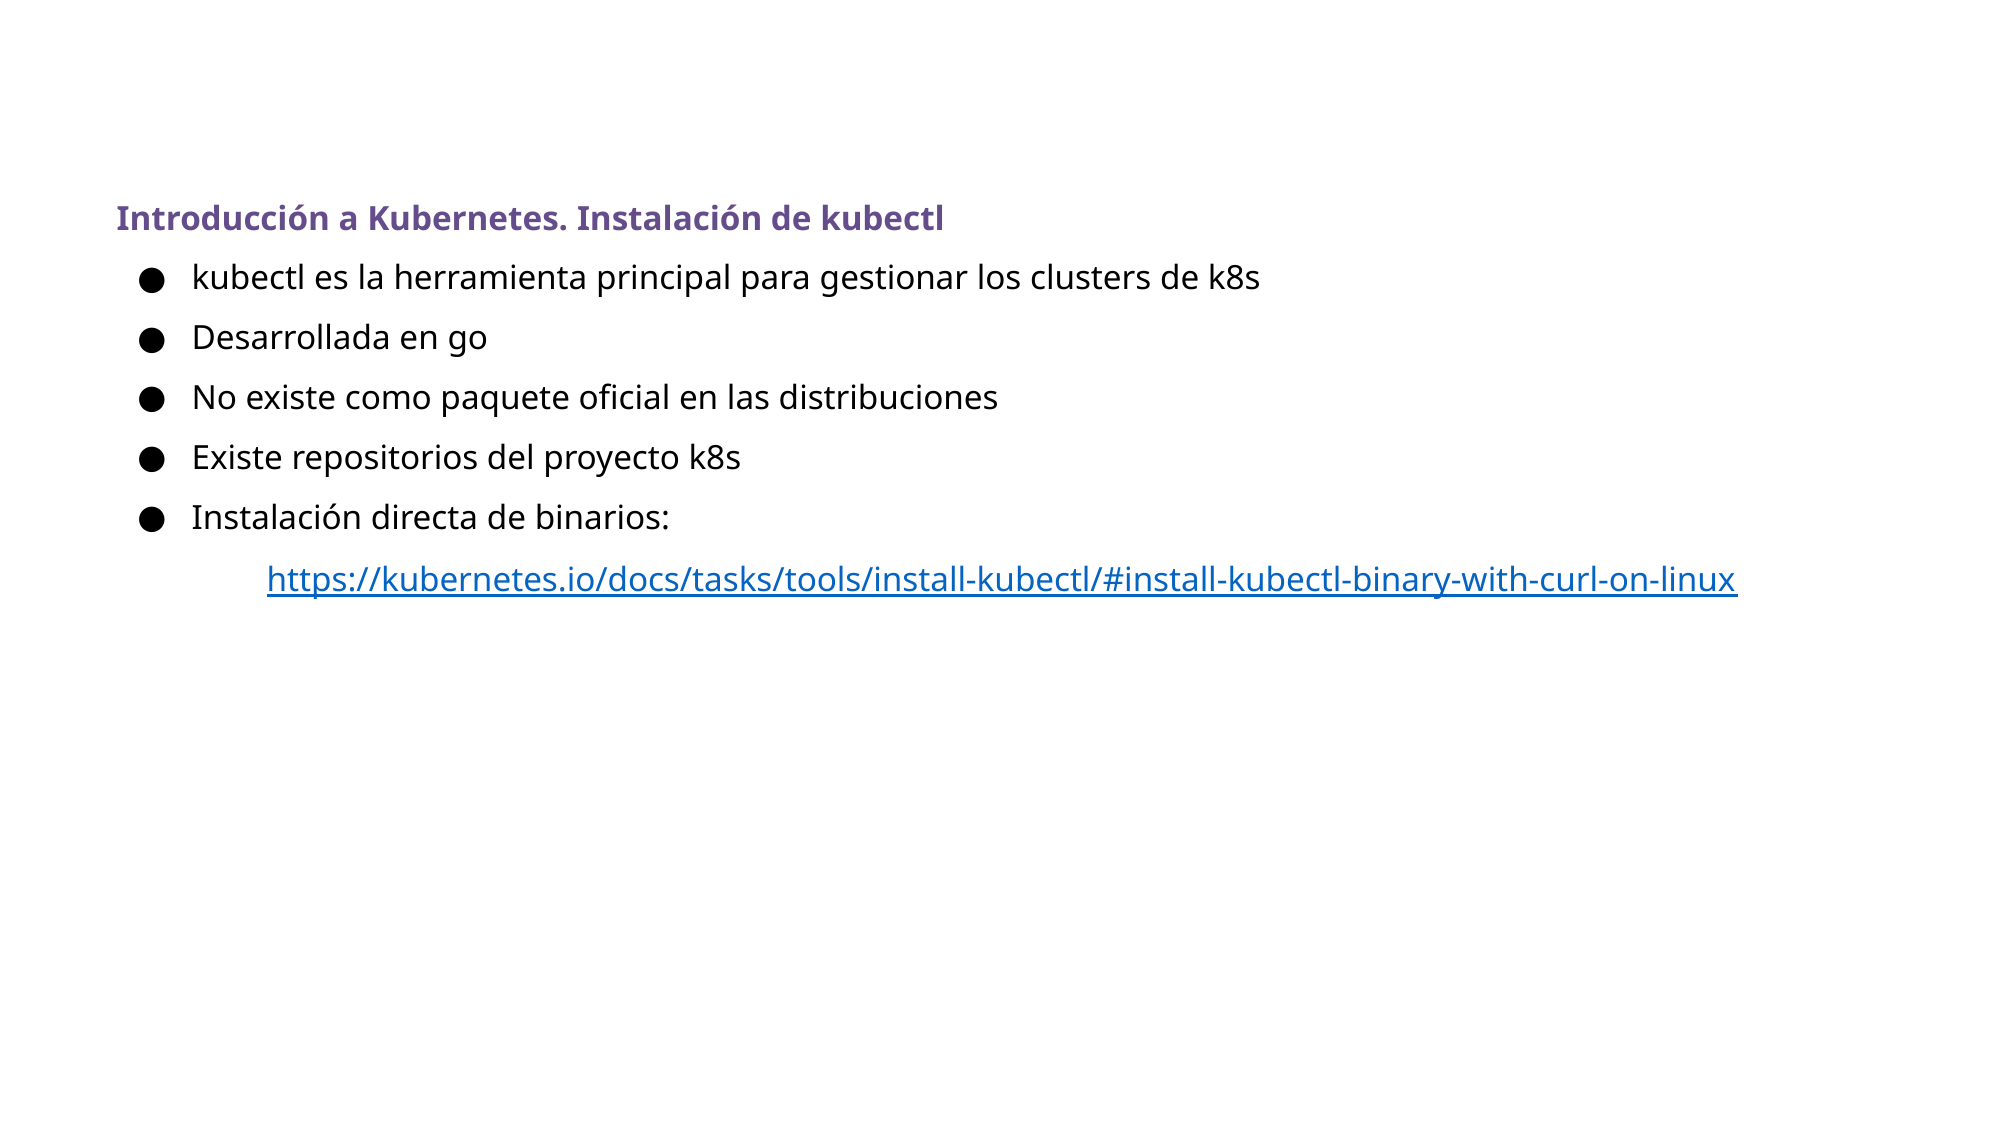

Introducción a Kubernetes. Instalación de kubectl
kubectl es la herramienta principal para gestionar los clusters de k8s
Desarrollada en go
No existe como paquete oficial en las distribuciones
Existe repositorios del proyecto k8s
Instalación directa de binarios:
https://kubernetes.io/docs/tasks/tools/install-kubectl/#install-kubectl-binary-with-curl-on-linux